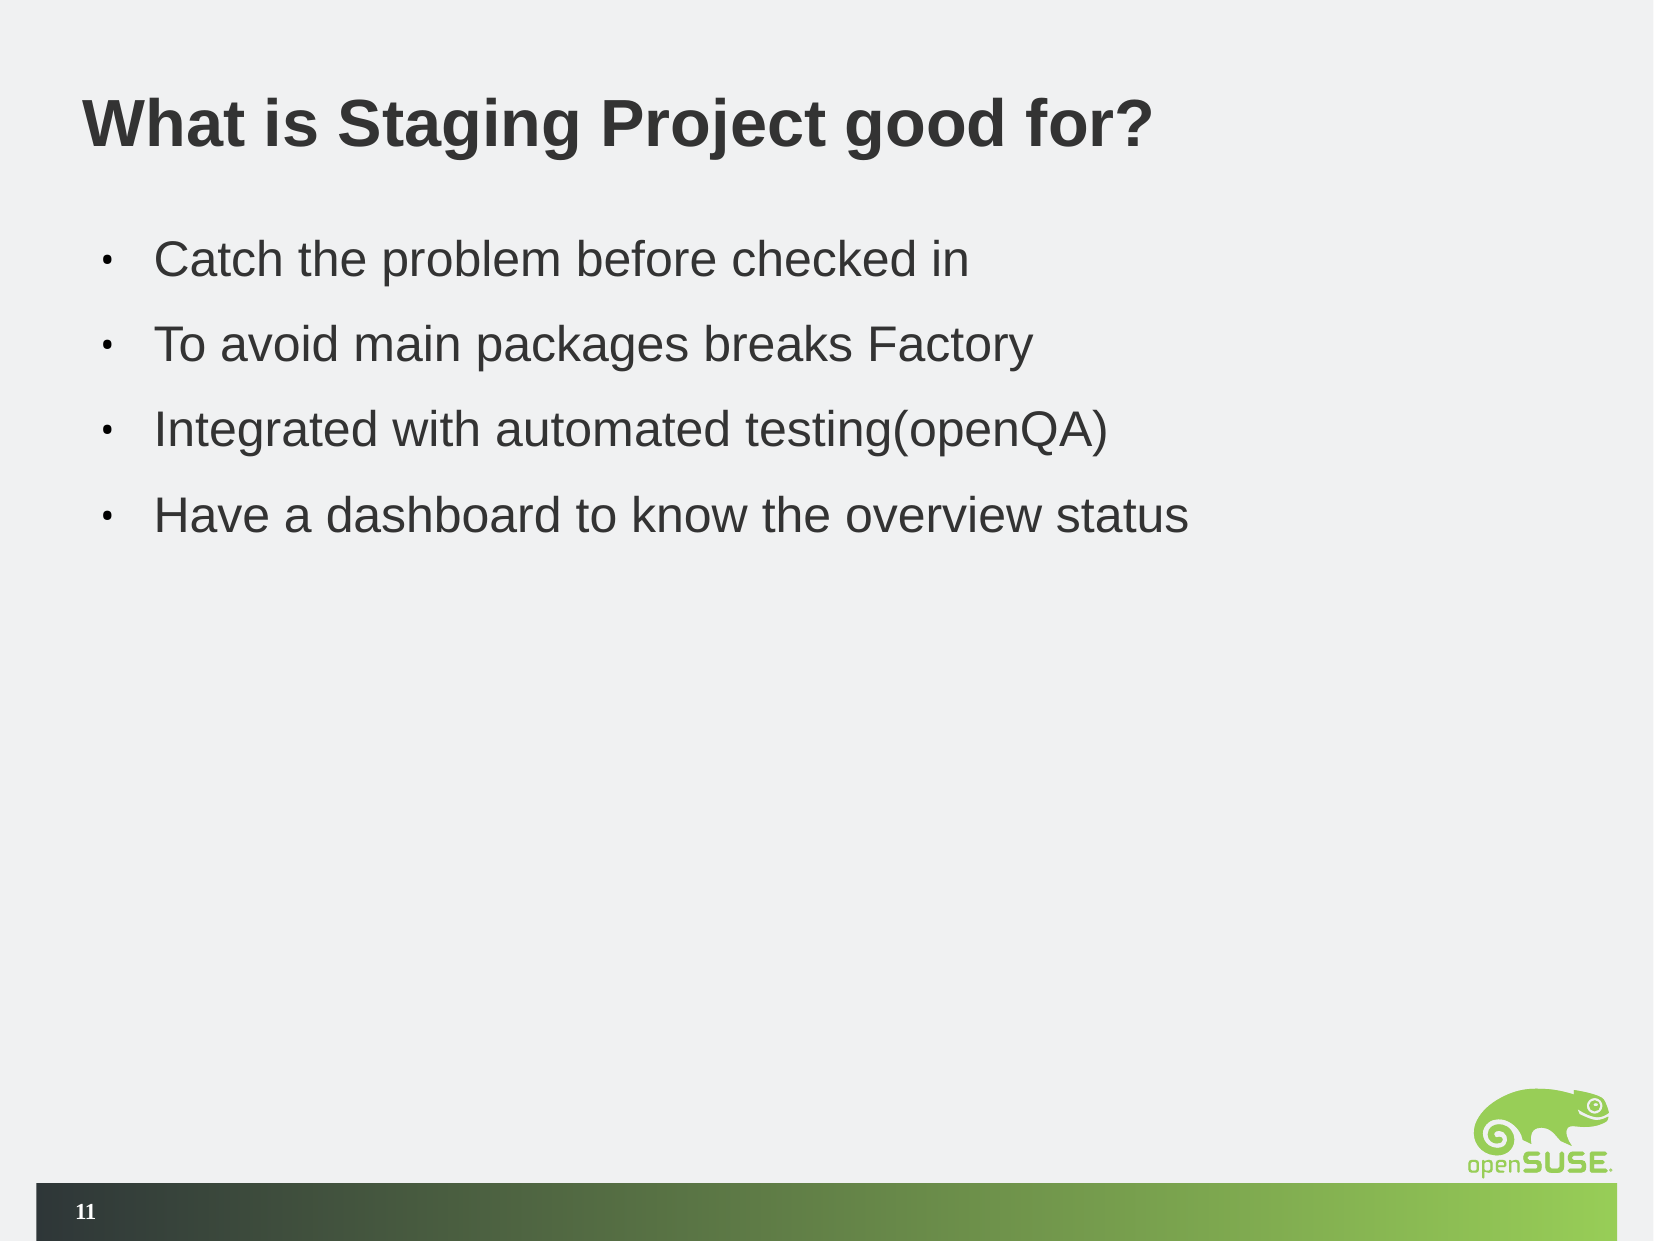

# What is Staging Project good for?
Catch the problem before checked in
To avoid main packages breaks Factory
Integrated with automated testing(openQA)
Have a dashboard to know the overview status
11